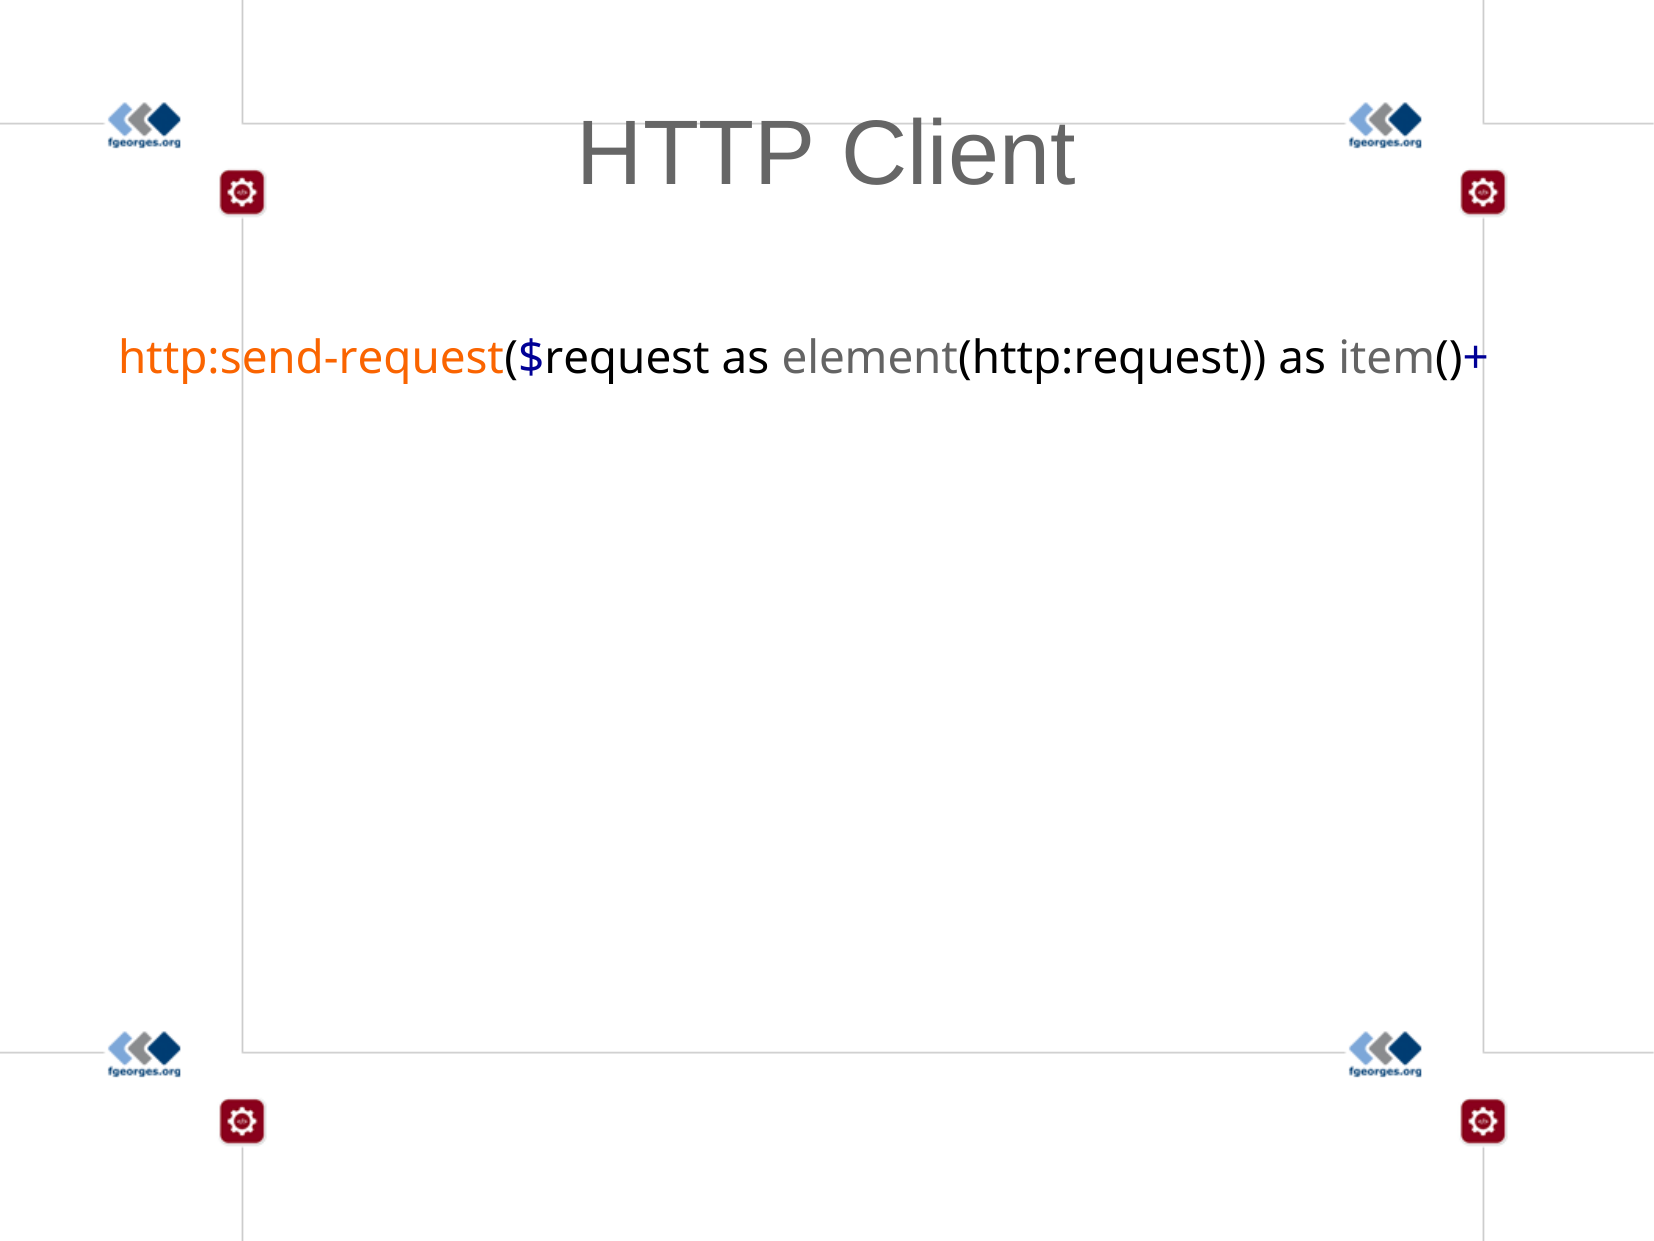

# HTTP Client
http:send-request($request as element(http:request)) as item()+